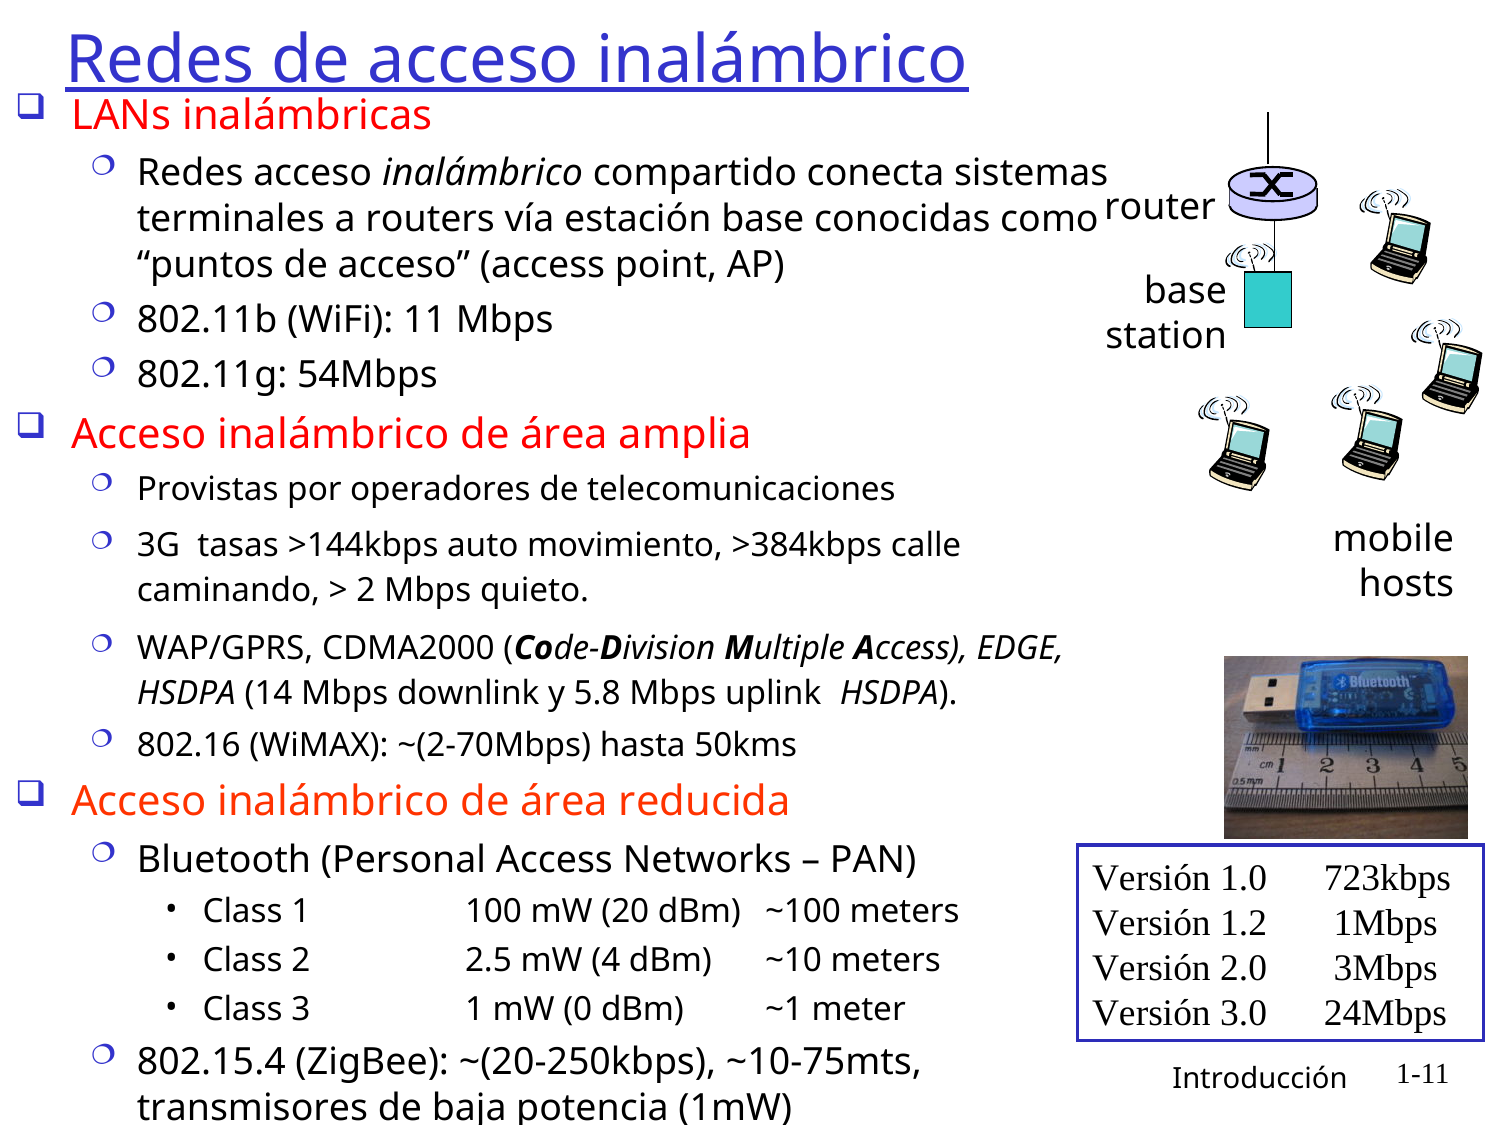

# Redes de acceso inalámbrico
LANs inalámbricas
Redes acceso inalámbrico compartido conecta sistemas terminales a routers vía estación base conocidas como “puntos de acceso” (access point, AP)
802.11b (WiFi): 11 Mbps
802.11g: 54Mbps
Acceso inalámbrico de área amplia
Provistas por operadores de telecomunicaciones
3G tasas >144kbps auto movimiento, >384kbps calle caminando, > 2 Mbps quieto.
WAP/GPRS, CDMA2000 (Code-Division Multiple Access), EDGE, HSDPA (14 Mbps downlink y 5.8 Mbps uplink HSDPA).
802.16 (WiMAX): ~(2-70Mbps) hasta 50kms
Acceso inalámbrico de área reducida
Bluetooth (Personal Access Networks – PAN)
Class 1 	100 mW (20 dBm) 	~100 meters
Class 2 	2.5 mW (4 dBm) 	~10 meters
Class 3 	1 mW (0 dBm) 	~1 meter
802.15.4 (ZigBee): ~(20-250kbps), ~10-75mts, transmisores de baja potencia (1mW)
router
base
station
mobile
hosts
Versión 1.0 723kbps
Versión 1.2 1Mbps
Versión 2.0 3Mbps
Versión 3.0 24Mbps
ELO322
Introducción
11